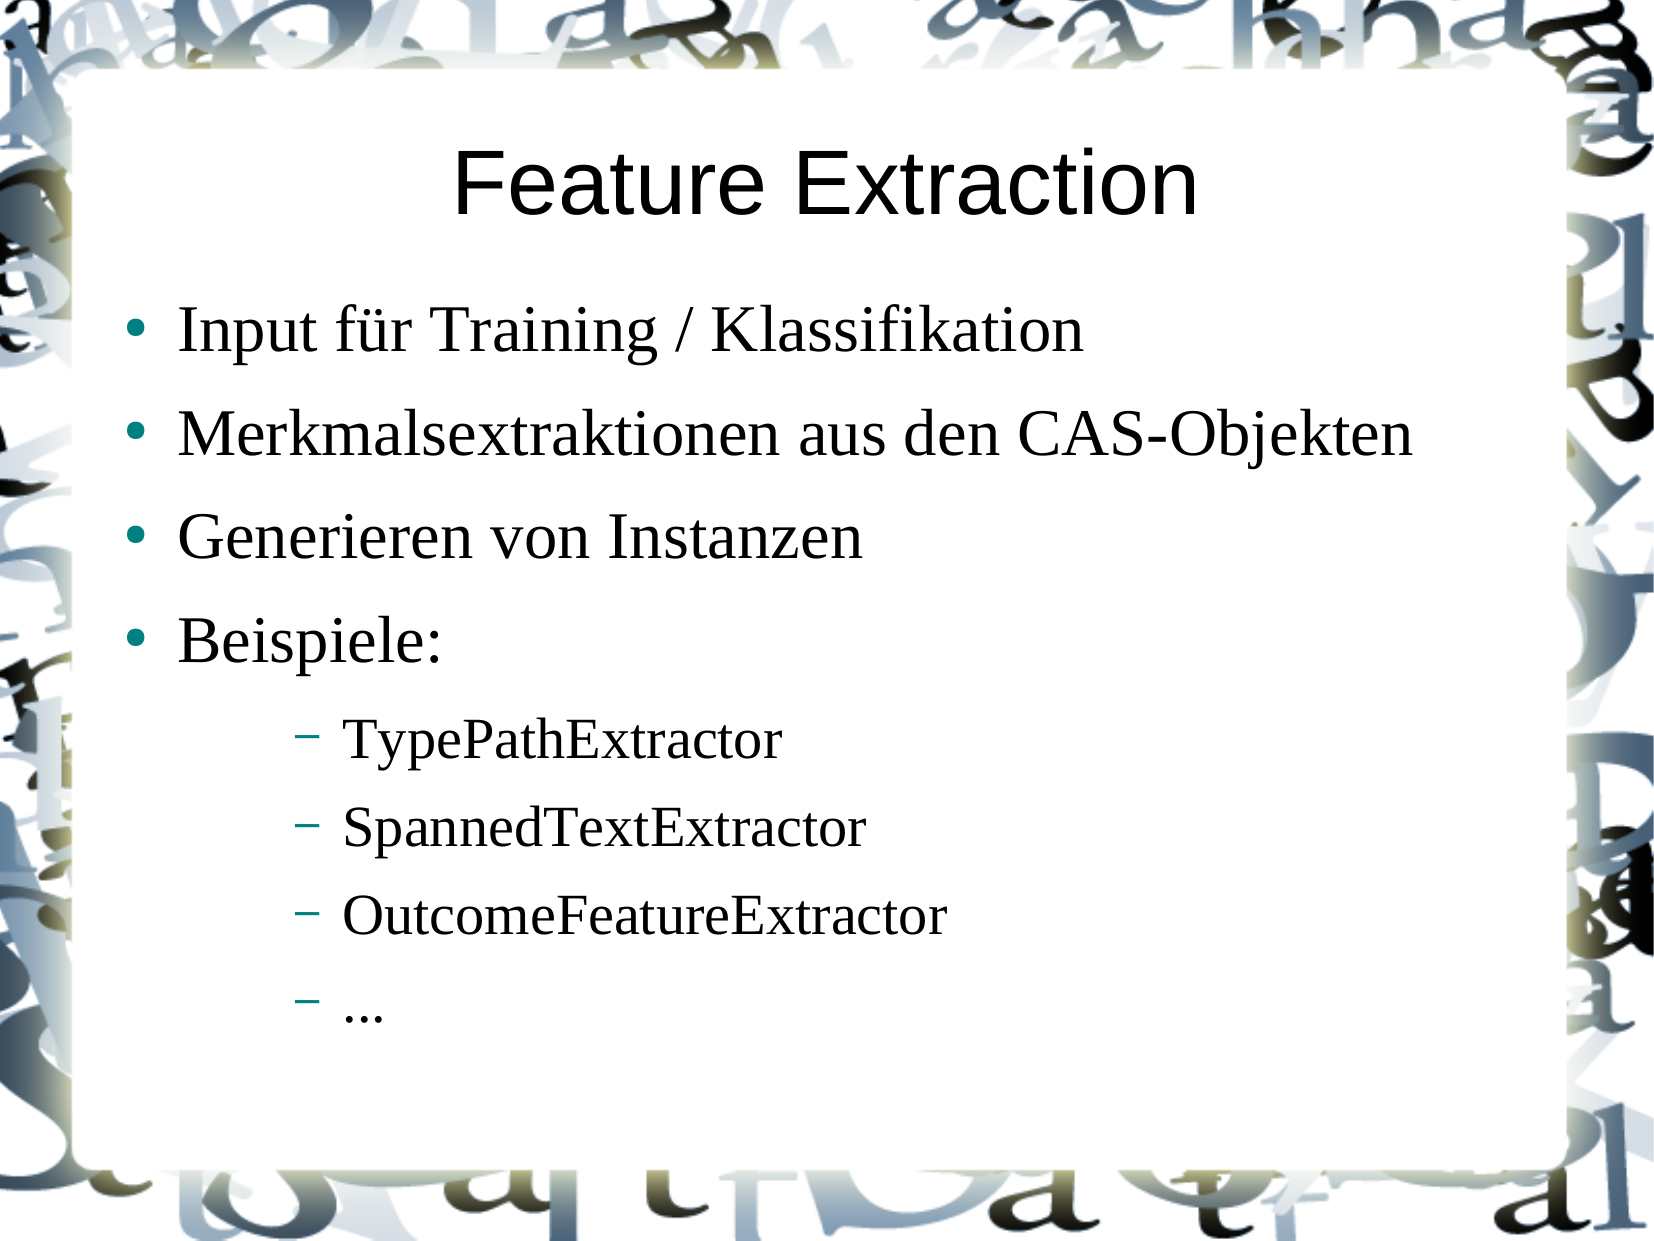

# Feature Extraction
Input für Training / Klassifikation
Merkmalsextraktionen aus den CAS-Objekten
Generieren von Instanzen
Beispiele:
TypePathExtractor
SpannedTextExtractor
OutcomeFeatureExtractor
...